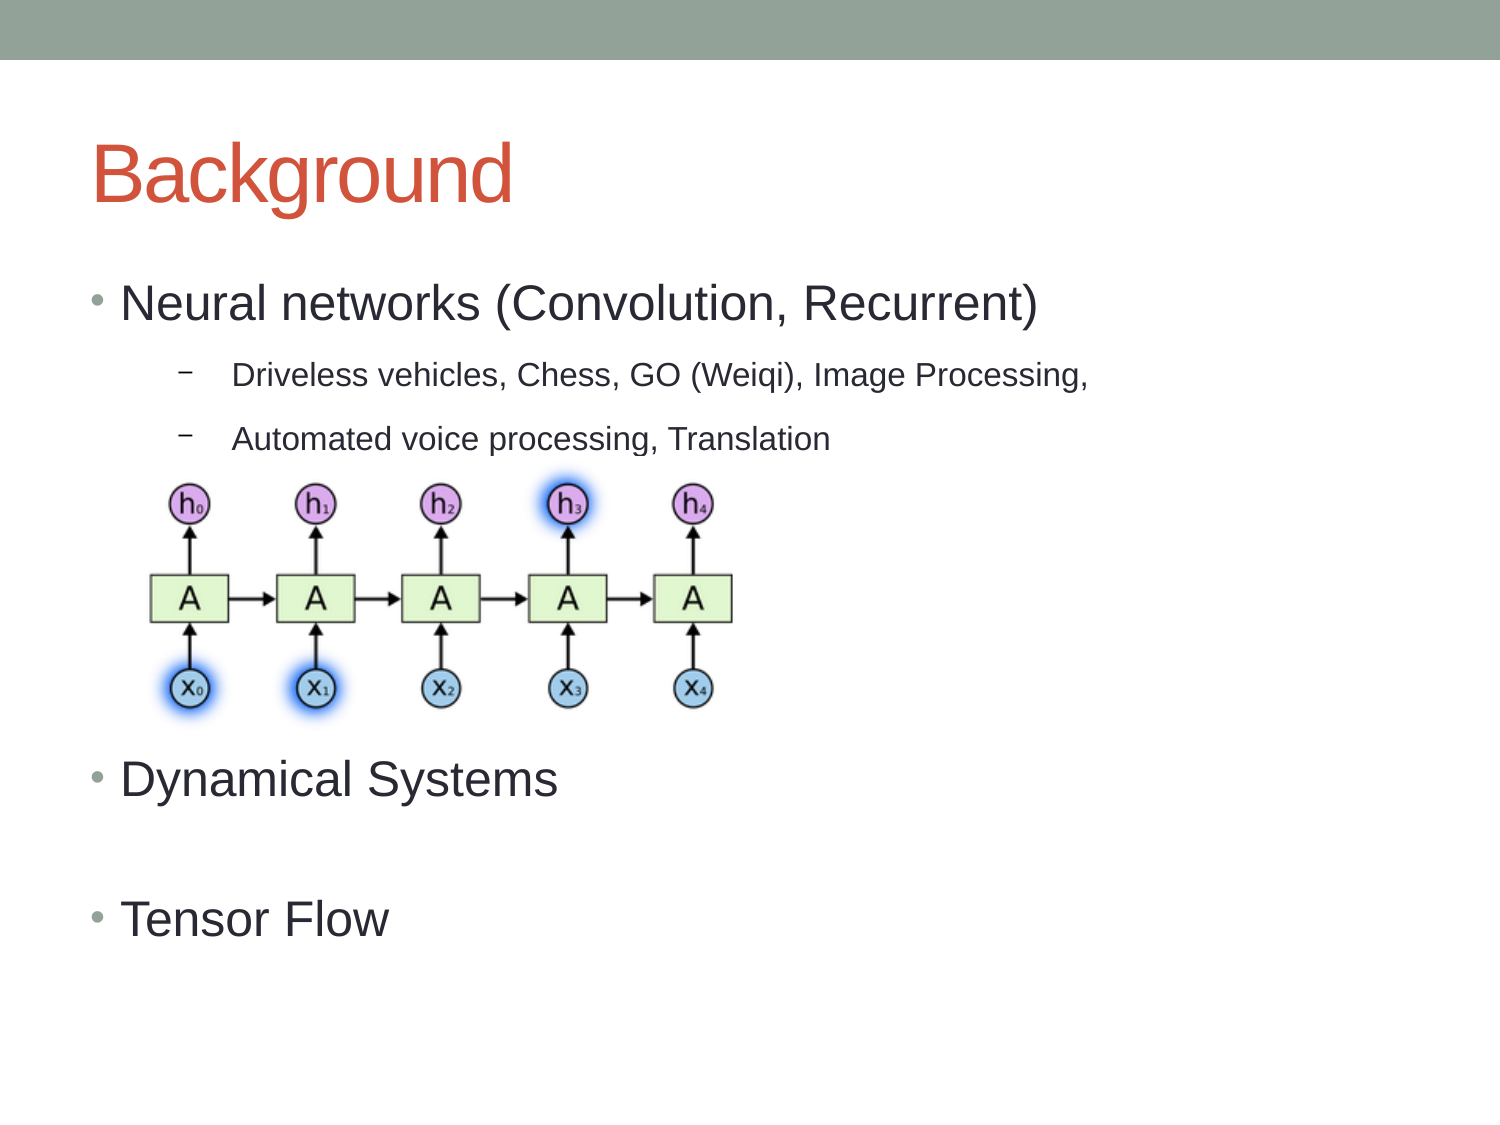

# Background
Neural networks (Convolution, Recurrent)
Driveless vehicles, Chess, GO (Weiqi), Image Processing,
Automated voice processing, Translation
Dynamical Systems
Tensor Flow